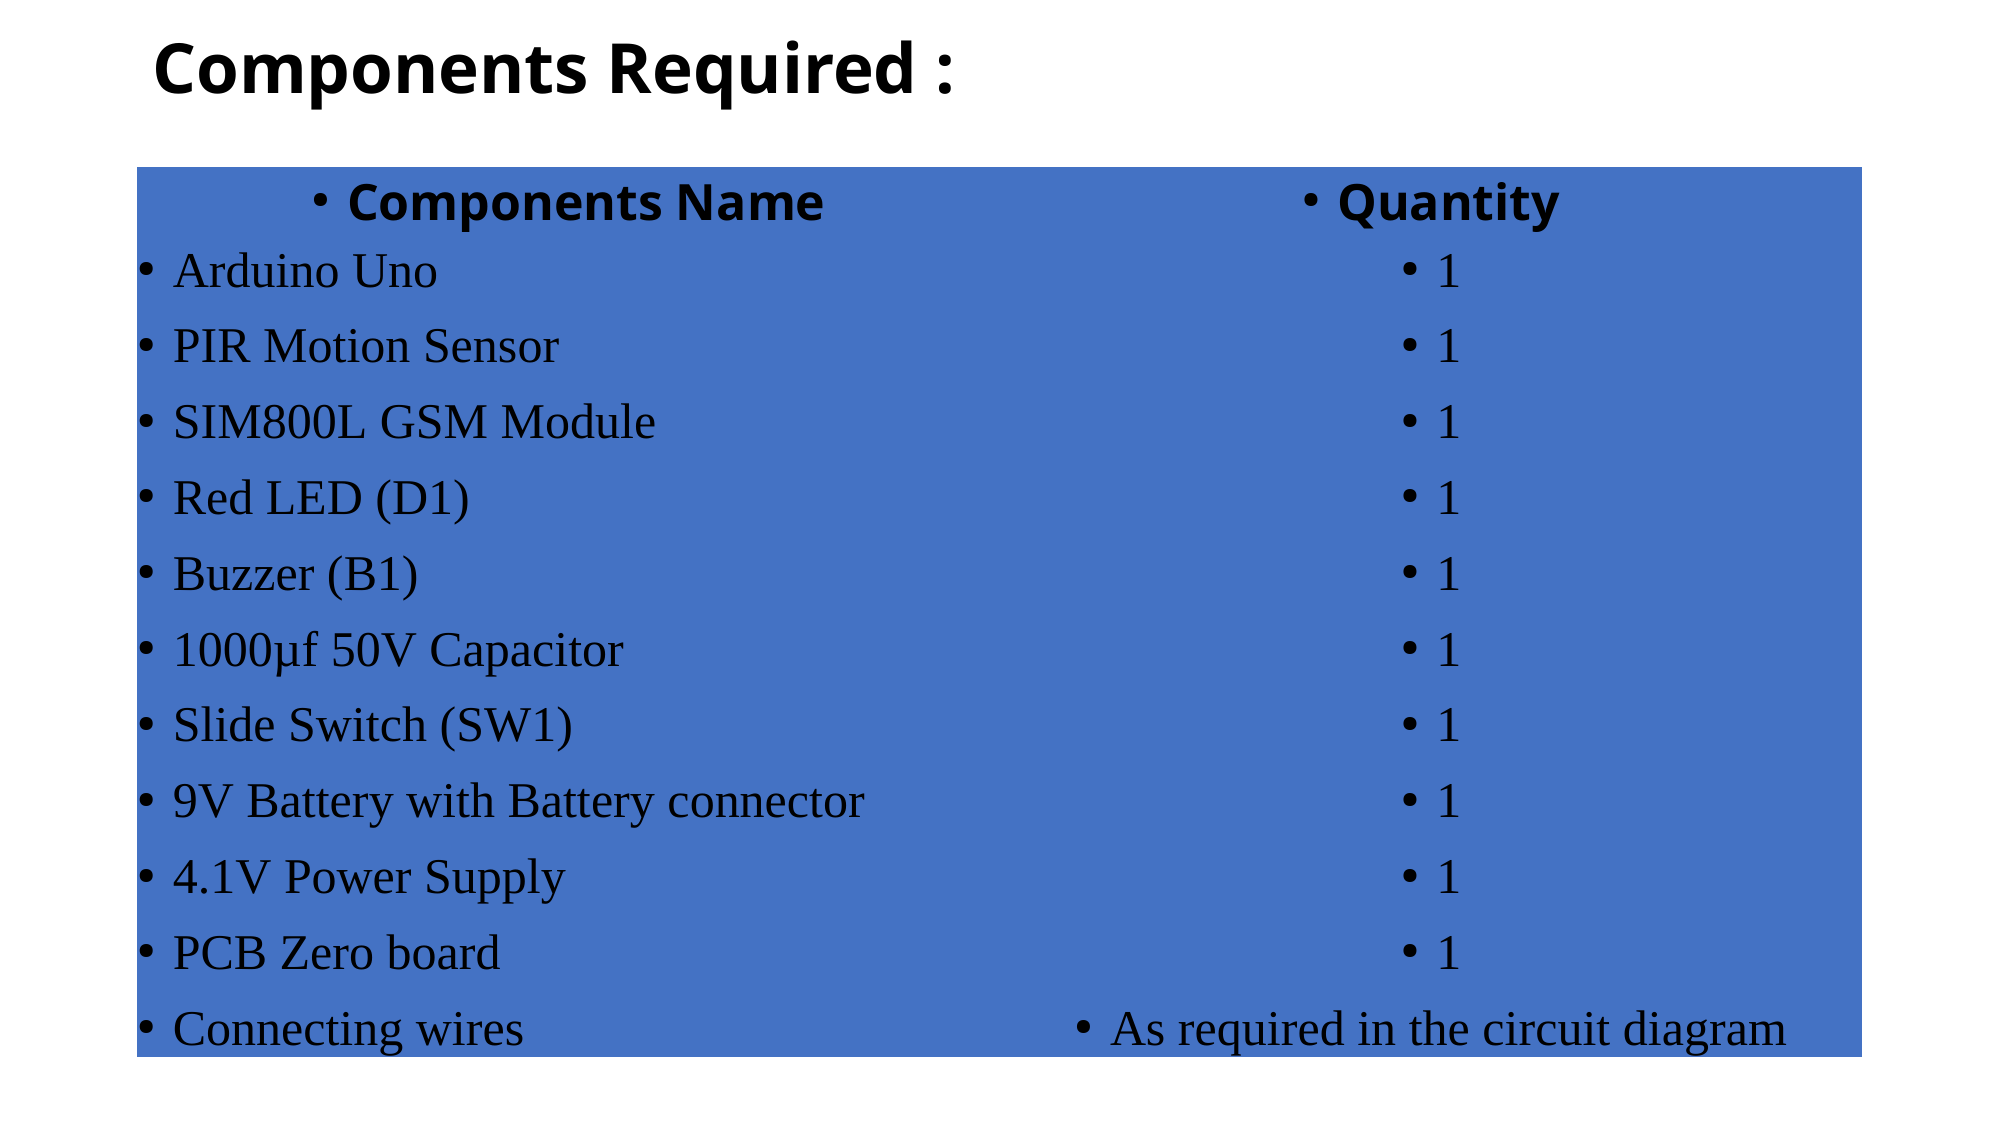

# Components Required :
| Components Name | Quantity |
| --- | --- |
| Arduino Uno | 1 |
| PIR Motion Sensor | 1 |
| SIM800L GSM Module | 1 |
| Red LED (D1) | 1 |
| Buzzer (B1) | 1 |
| 1000µf 50V Capacitor | 1 |
| Slide Switch (SW1) | 1 |
| 9V Battery with Battery connector | 1 |
| 4.1V Power Supply | 1 |
| PCB Zero board | 1 |
| Connecting wires | As required in the circuit diagram |